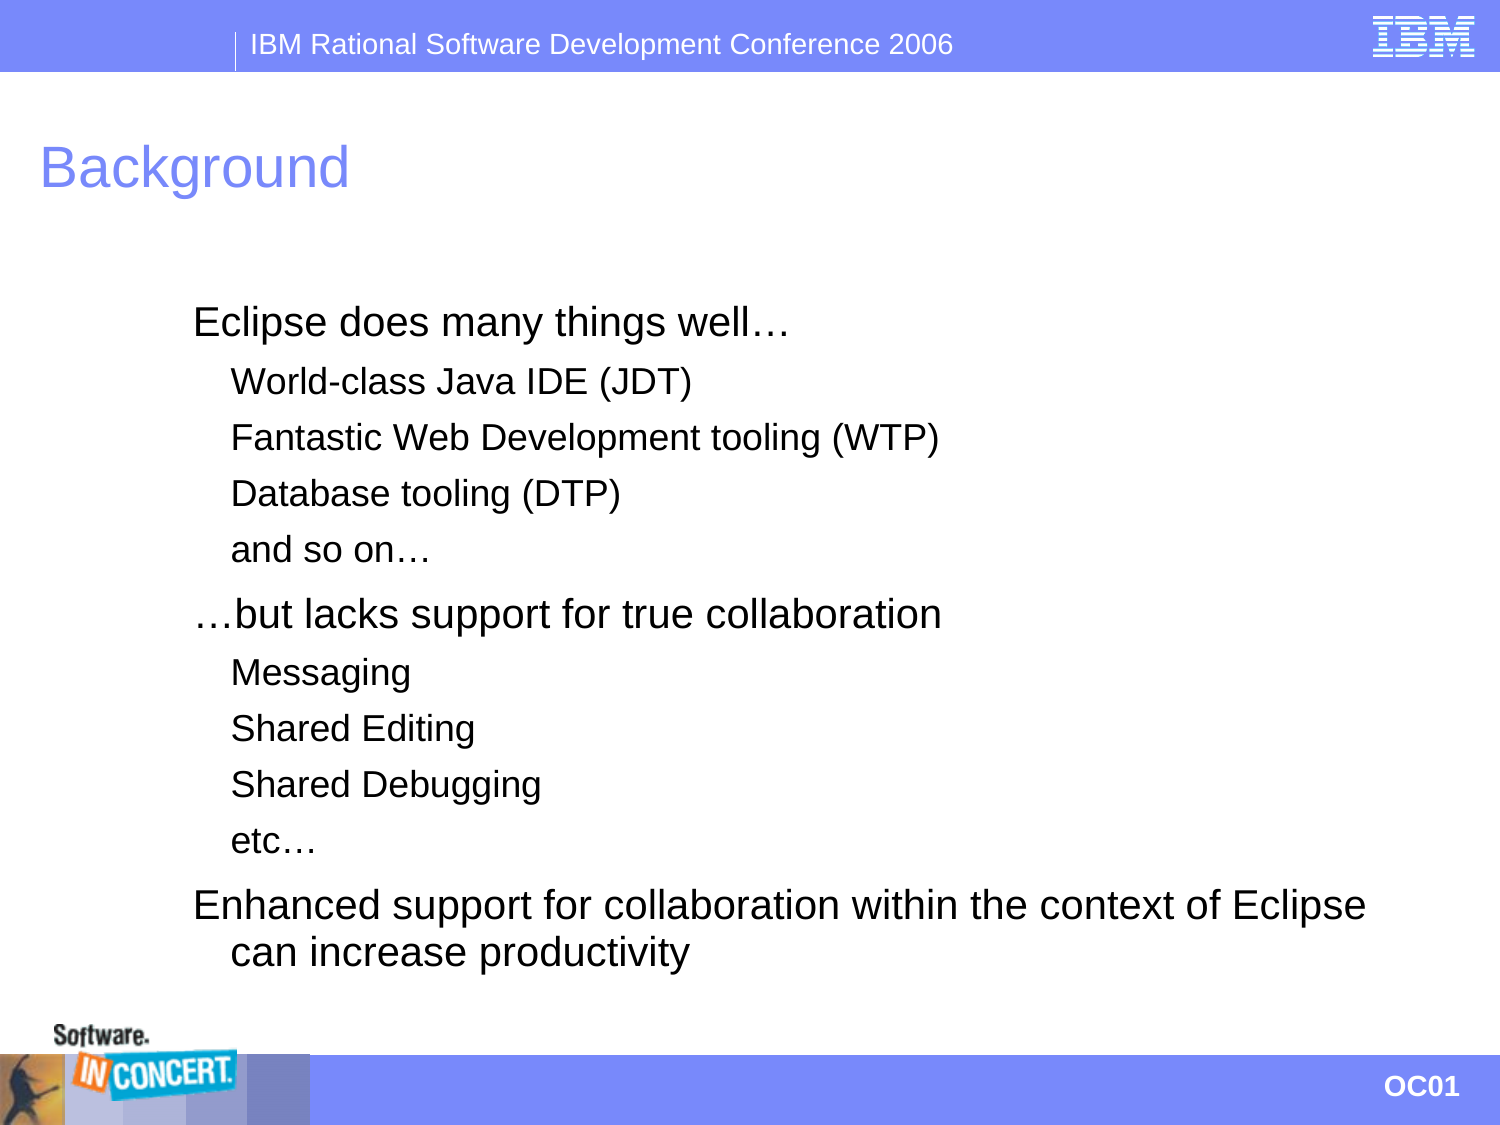

# Background
Eclipse does many things well…
World-class Java IDE (JDT)
Fantastic Web Development tooling (WTP)
Database tooling (DTP)
and so on…
…but lacks support for true collaboration
Messaging
Shared Editing
Shared Debugging
etc…
Enhanced support for collaboration within the context of Eclipse can increase productivity